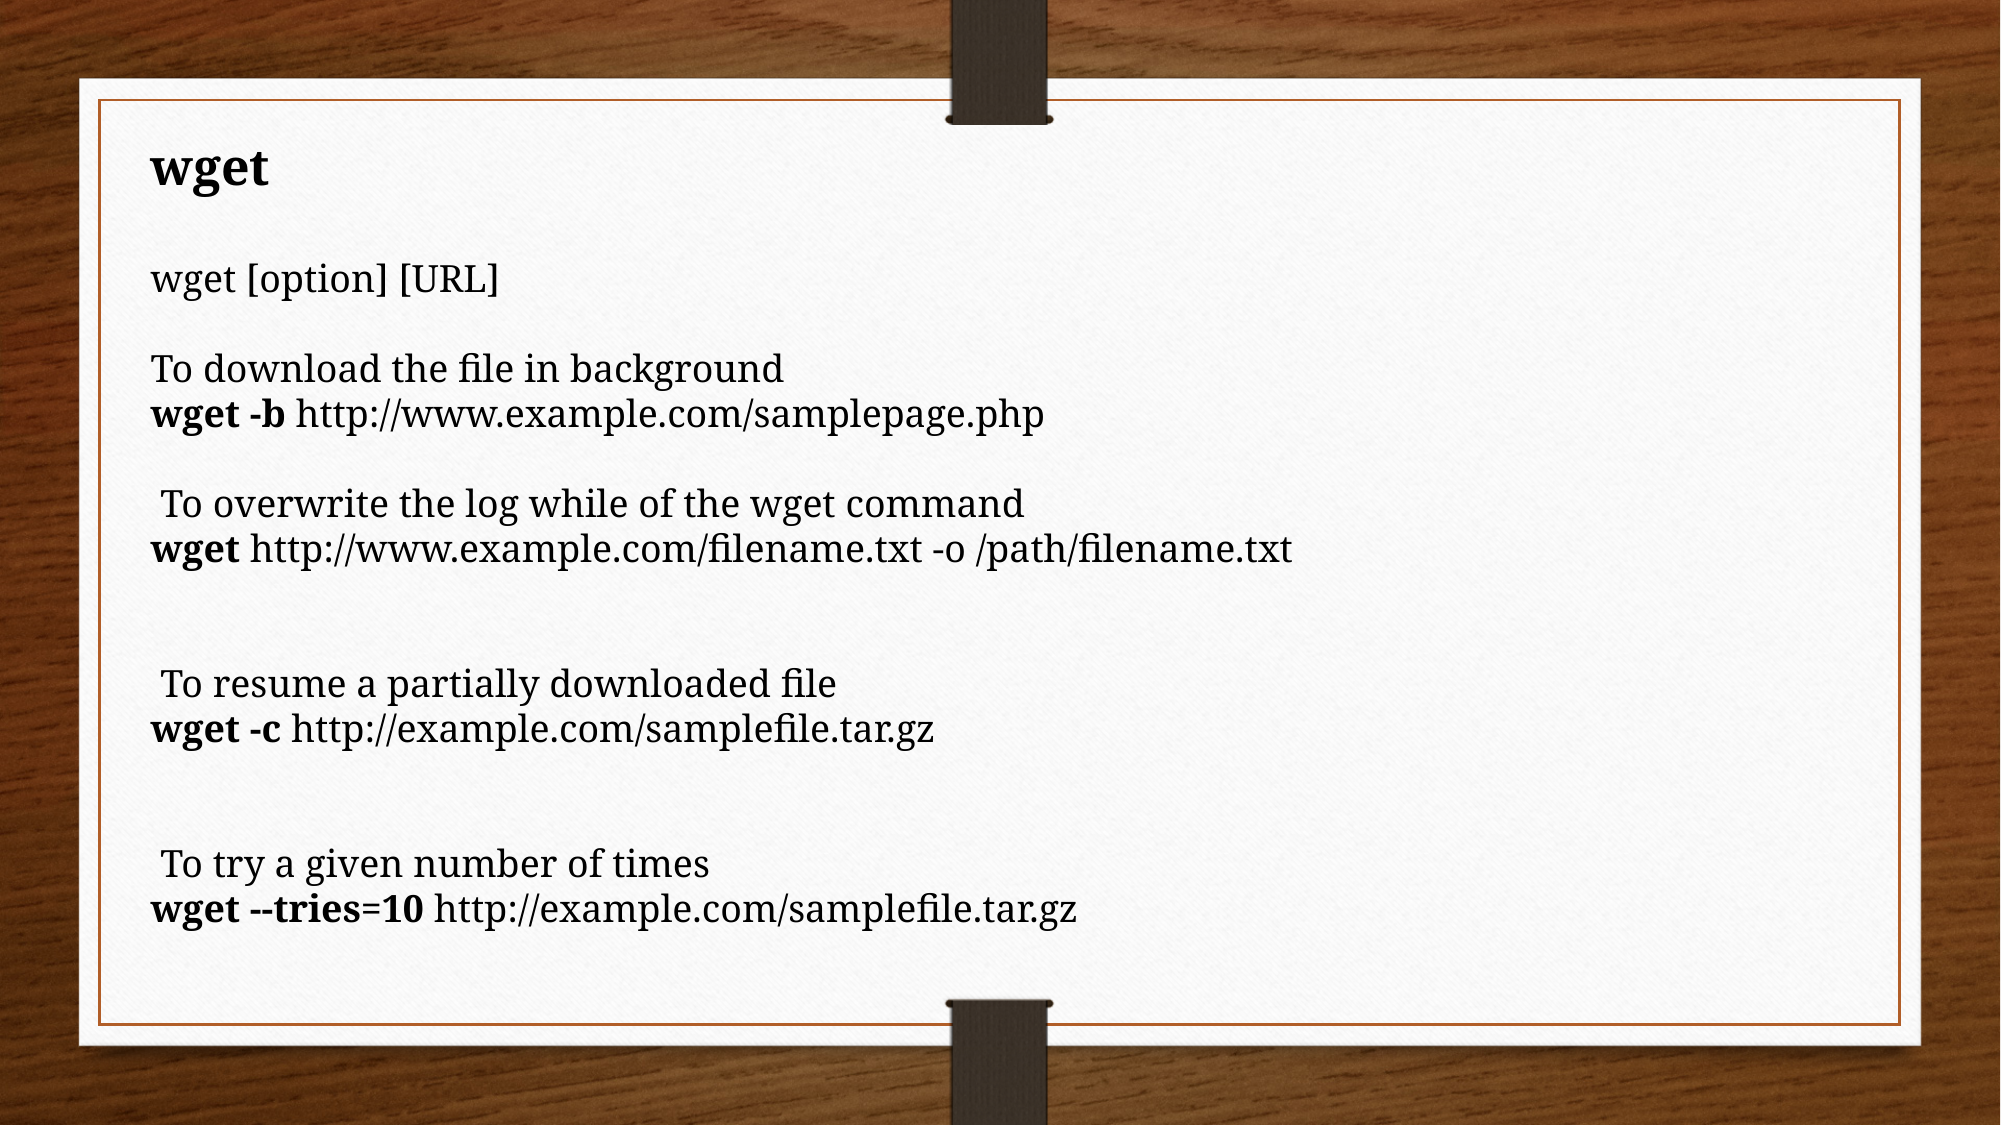

wget
wget [option] [URL]
To download the file in background
wget -b http://www.example.com/samplepage.php
 To overwrite the log while of the wget command
wget http://www.example.com/filename.txt -o /path/filename.txt
 To resume a partially downloaded file
wget -c http://example.com/samplefile.tar.gz
 To try a given number of times
wget --tries=10 http://example.com/samplefile.tar.gz